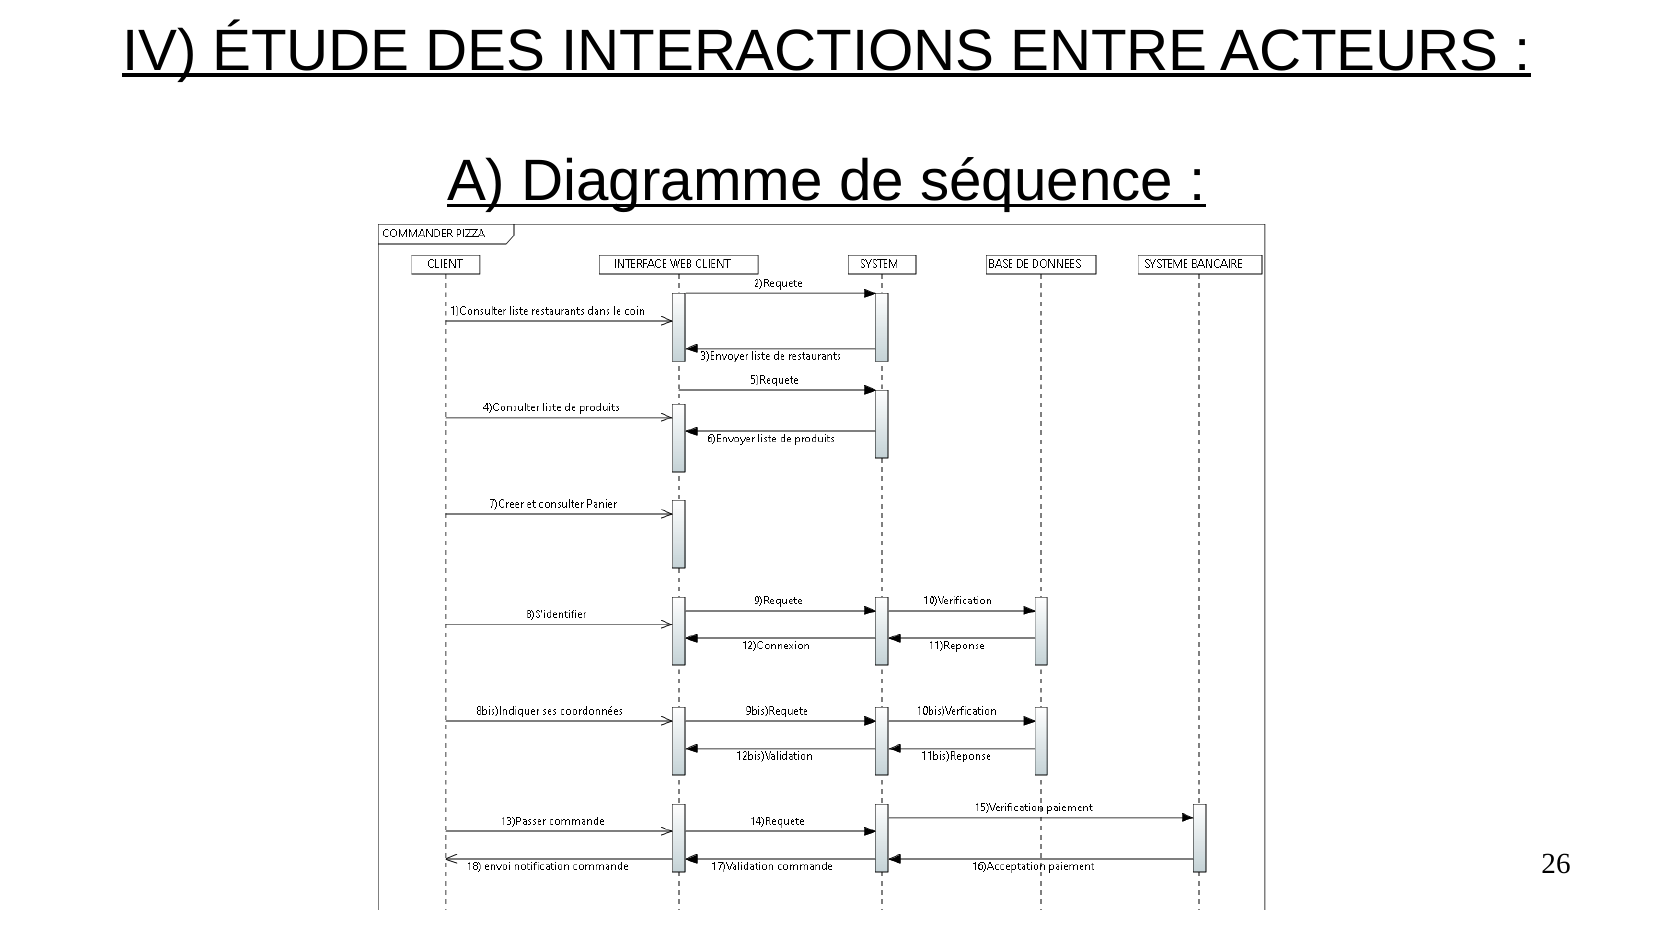

# IV) ÉTUDE DES INTERACTIONS ENTRE ACTEURS : A) Diagramme de séquence :
26